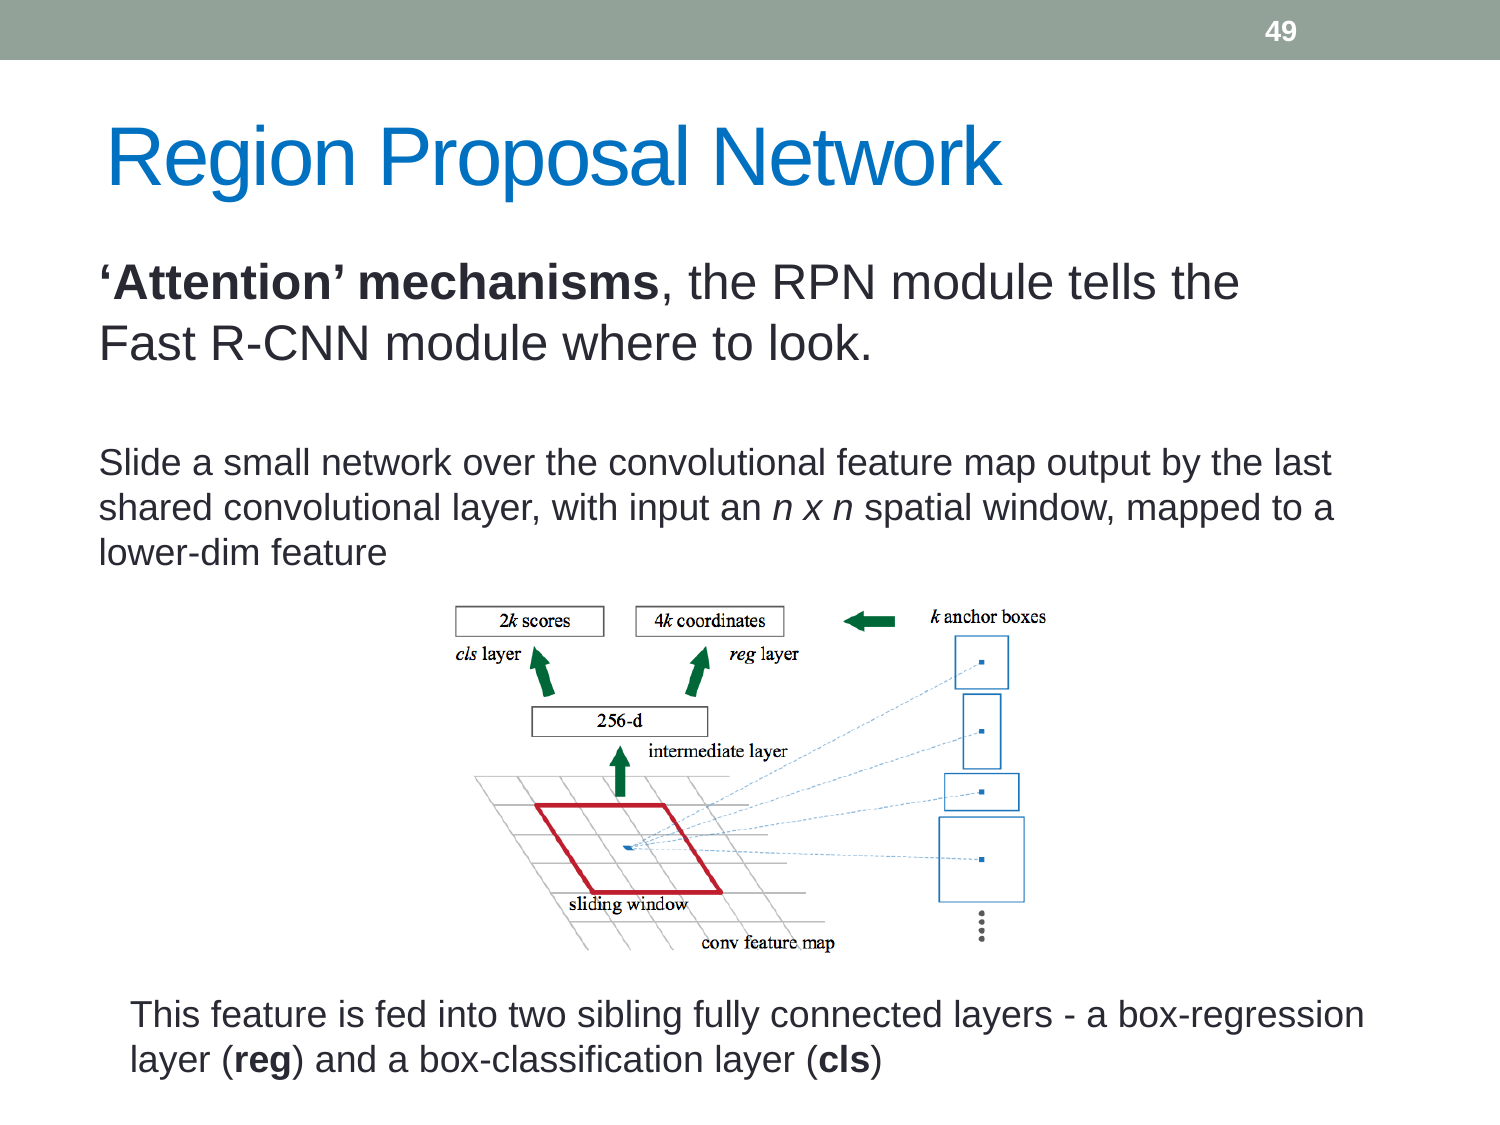

Region Proposal Network
‘Attention’ mechanisms, the RPN module tells the Fast R-CNN module where to look.
Slide a small network over the convolutional feature map output by the last shared convolutional layer, with input an n x n spatial window, mapped to a lower-dim feature
This feature is fed into two sibling fully connected layers - a box-regression layer (reg) and a box-classification layer (cls)